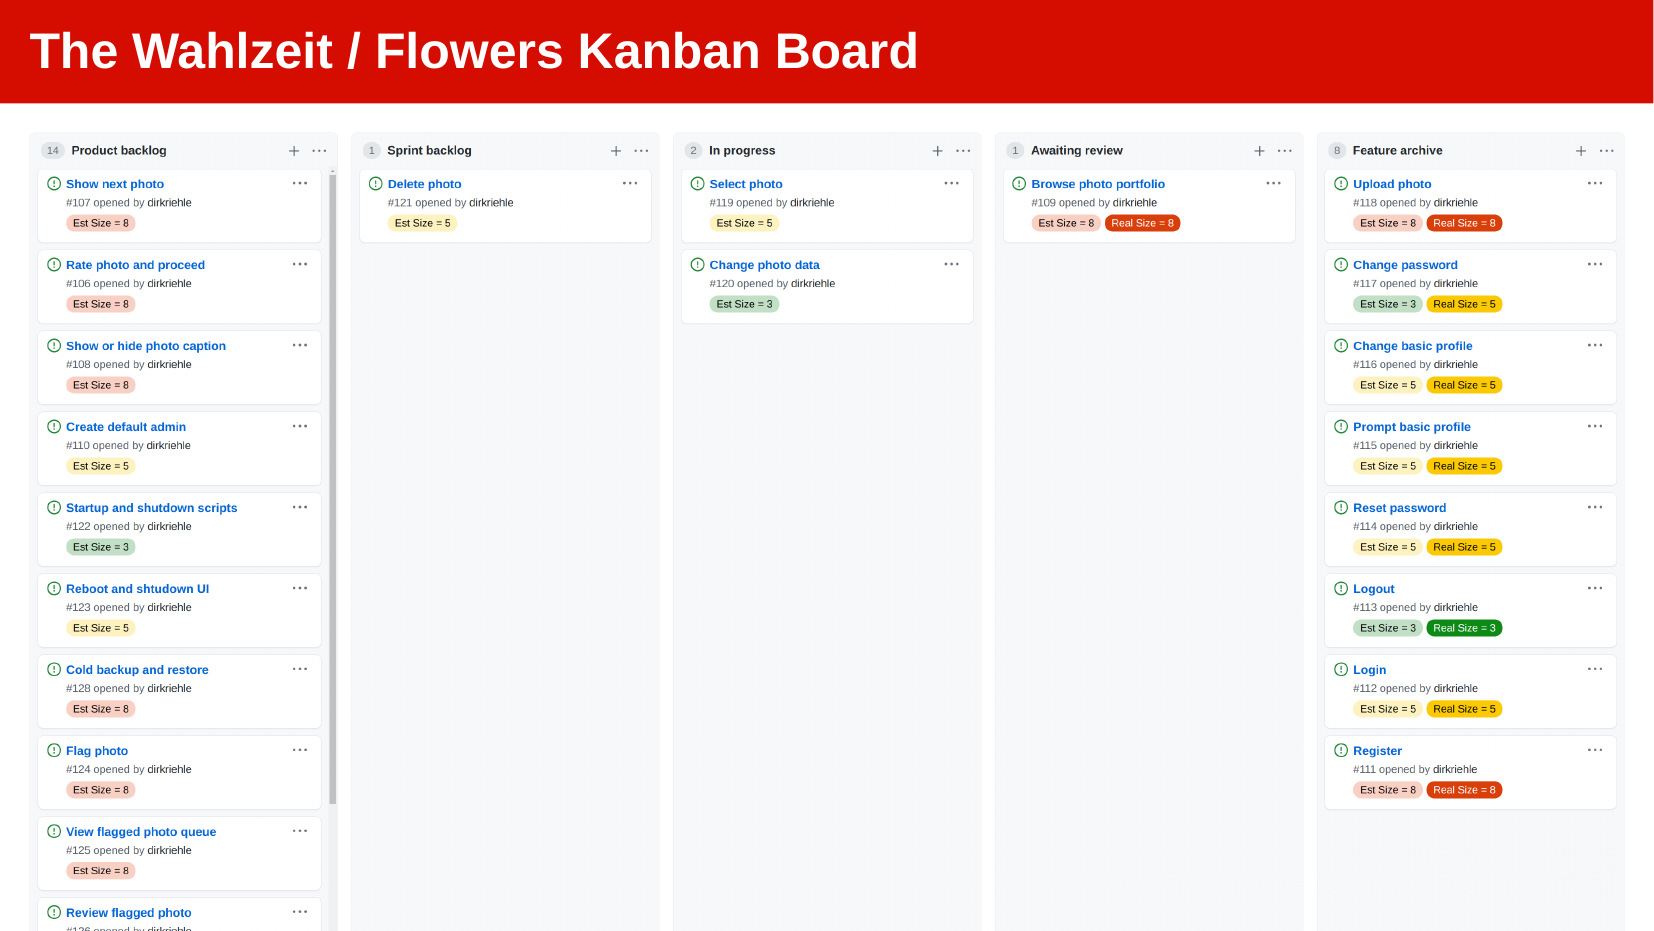

# The Wahlzeit / Flowers Kanban Board
The AMOS Project
20
© 2021 Dirk Riehle - Some Rights Reserved